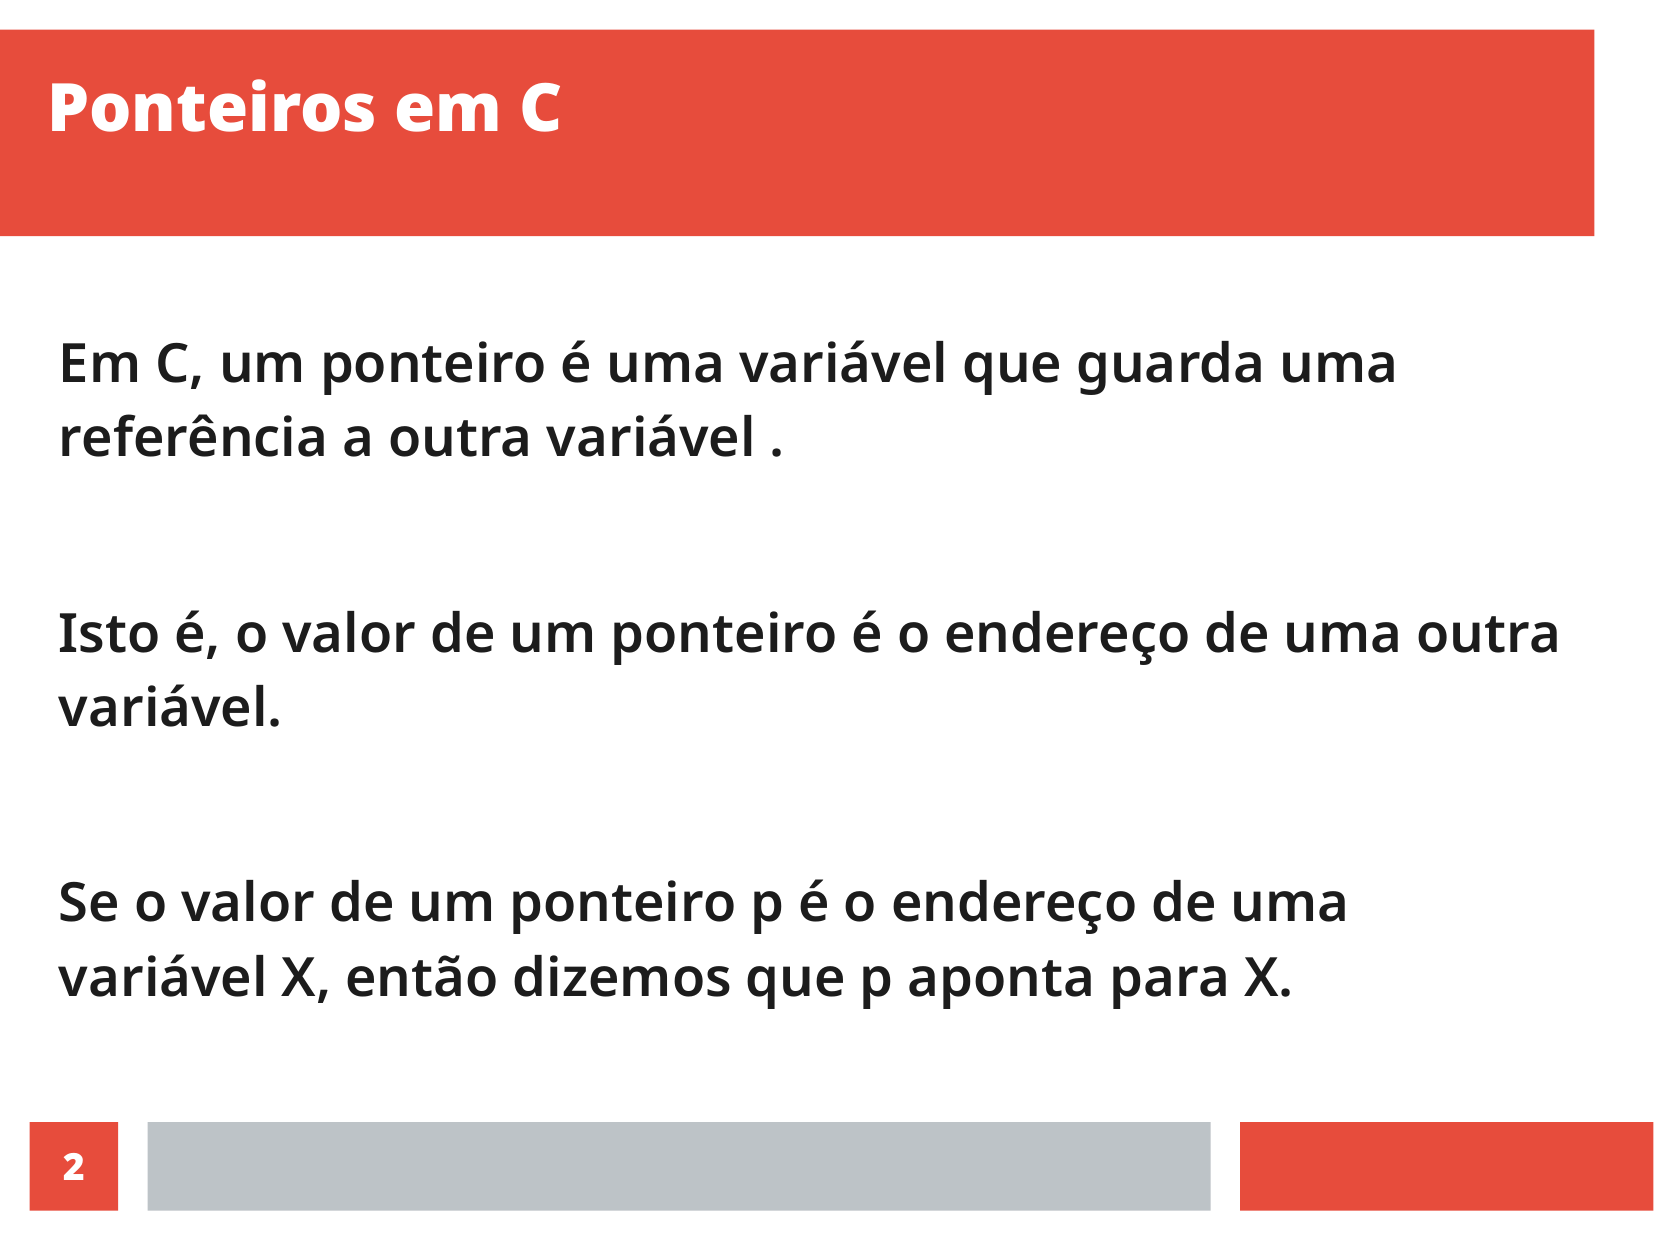

# Ponteiros em C
Em C, um ponteiro é uma variável que guarda uma referência a outra variável .
Isto é, o valor de um ponteiro é o endereço de uma outra variável.
Se o valor de um ponteiro p é o endereço de uma variável X, então dizemos que p aponta para X.
2